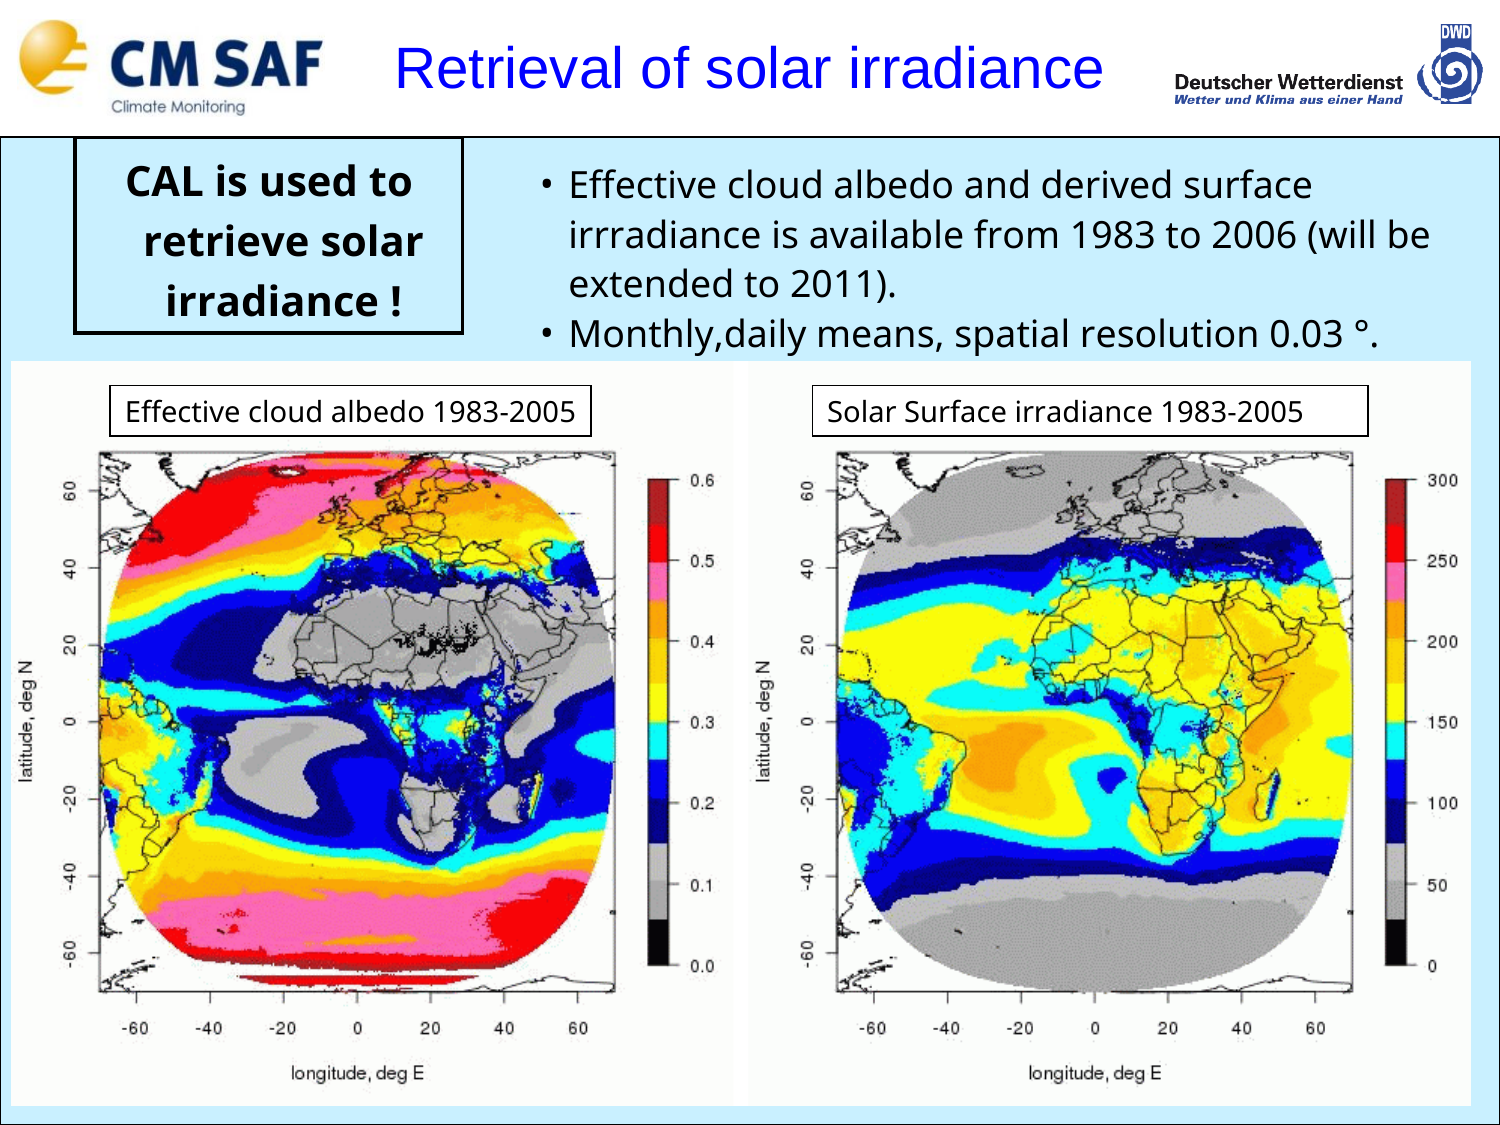

Application 1
 Retrieval of solar irradiance
CAL is used to retrieve solar irradiance !
Effective cloud albedo and derived surface irrradiance is available from 1983 to 2006 (will be extended to 2011).
Monthly,daily means, spatial resolution 0.03 °.
Effective cloud albedo 1983-2005
Solar Surface irradiance 1983-2005